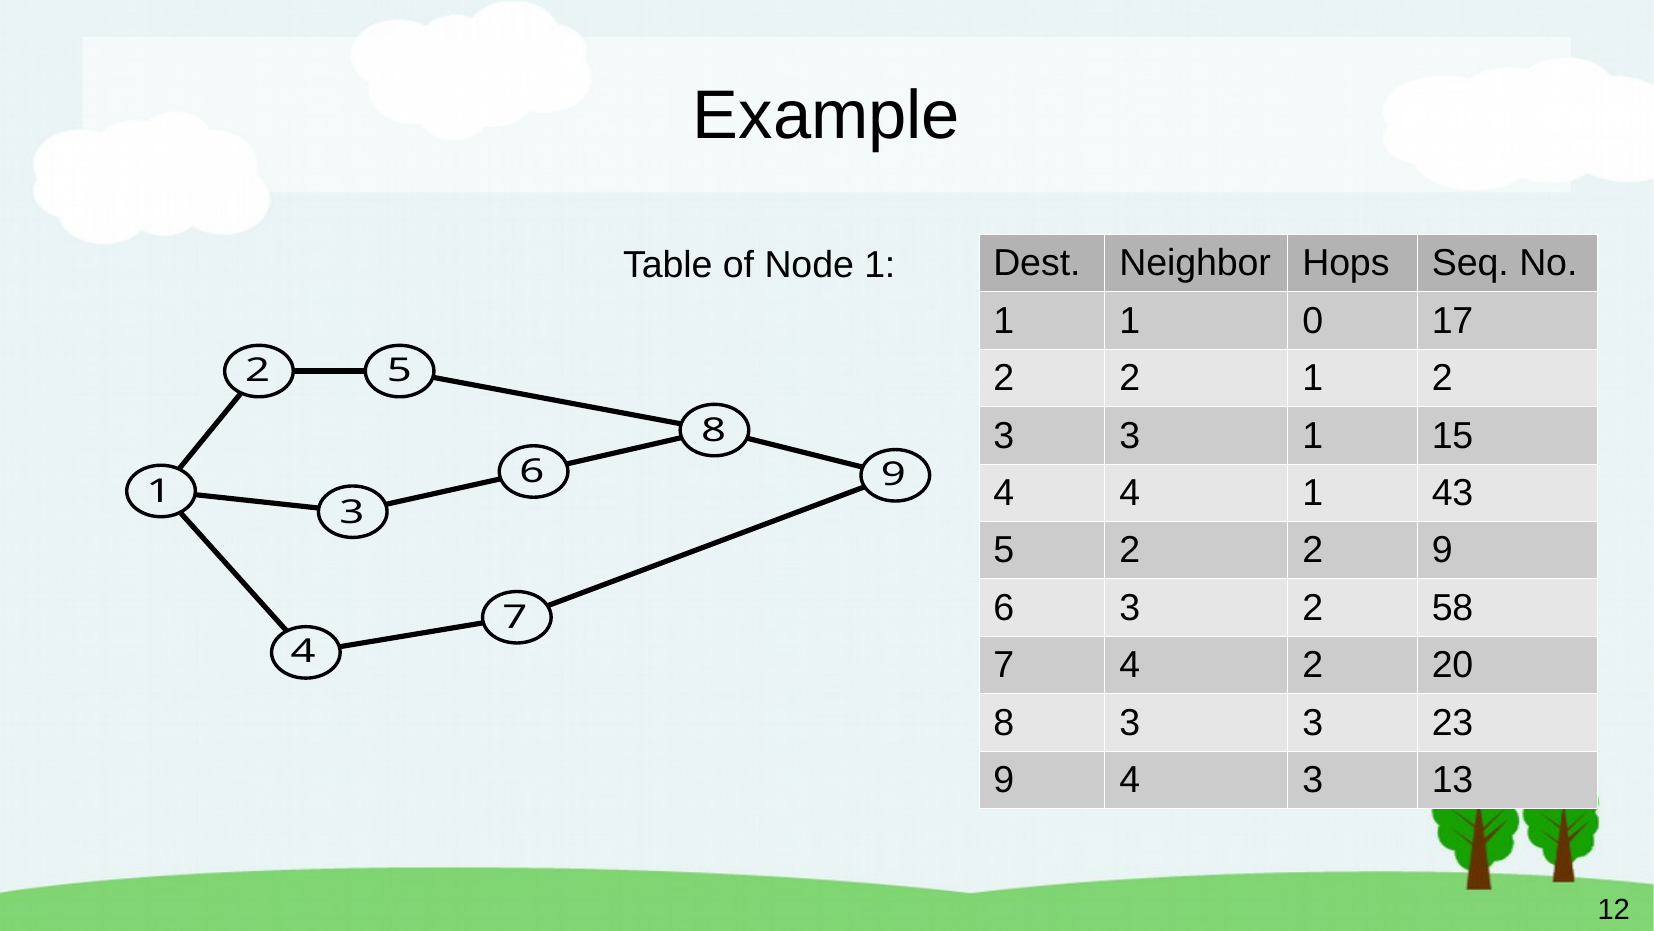

# Example
| Dest. | Neighbor | Hops | Seq. No. |
| --- | --- | --- | --- |
| 1 | 1 | 0 | 17 |
| 2 | 2 | 1 | 2 |
| 3 | 3 | 1 | 15 |
| 4 | 4 | 1 | 43 |
| 5 | 2 | 2 | 9 |
| 6 | 3 | 2 | 58 |
| 7 | 4 | 2 | 20 |
| 8 | 3 | 3 | 23 |
| 9 | 4 | 3 | 13 |
Table of Node 1:
12